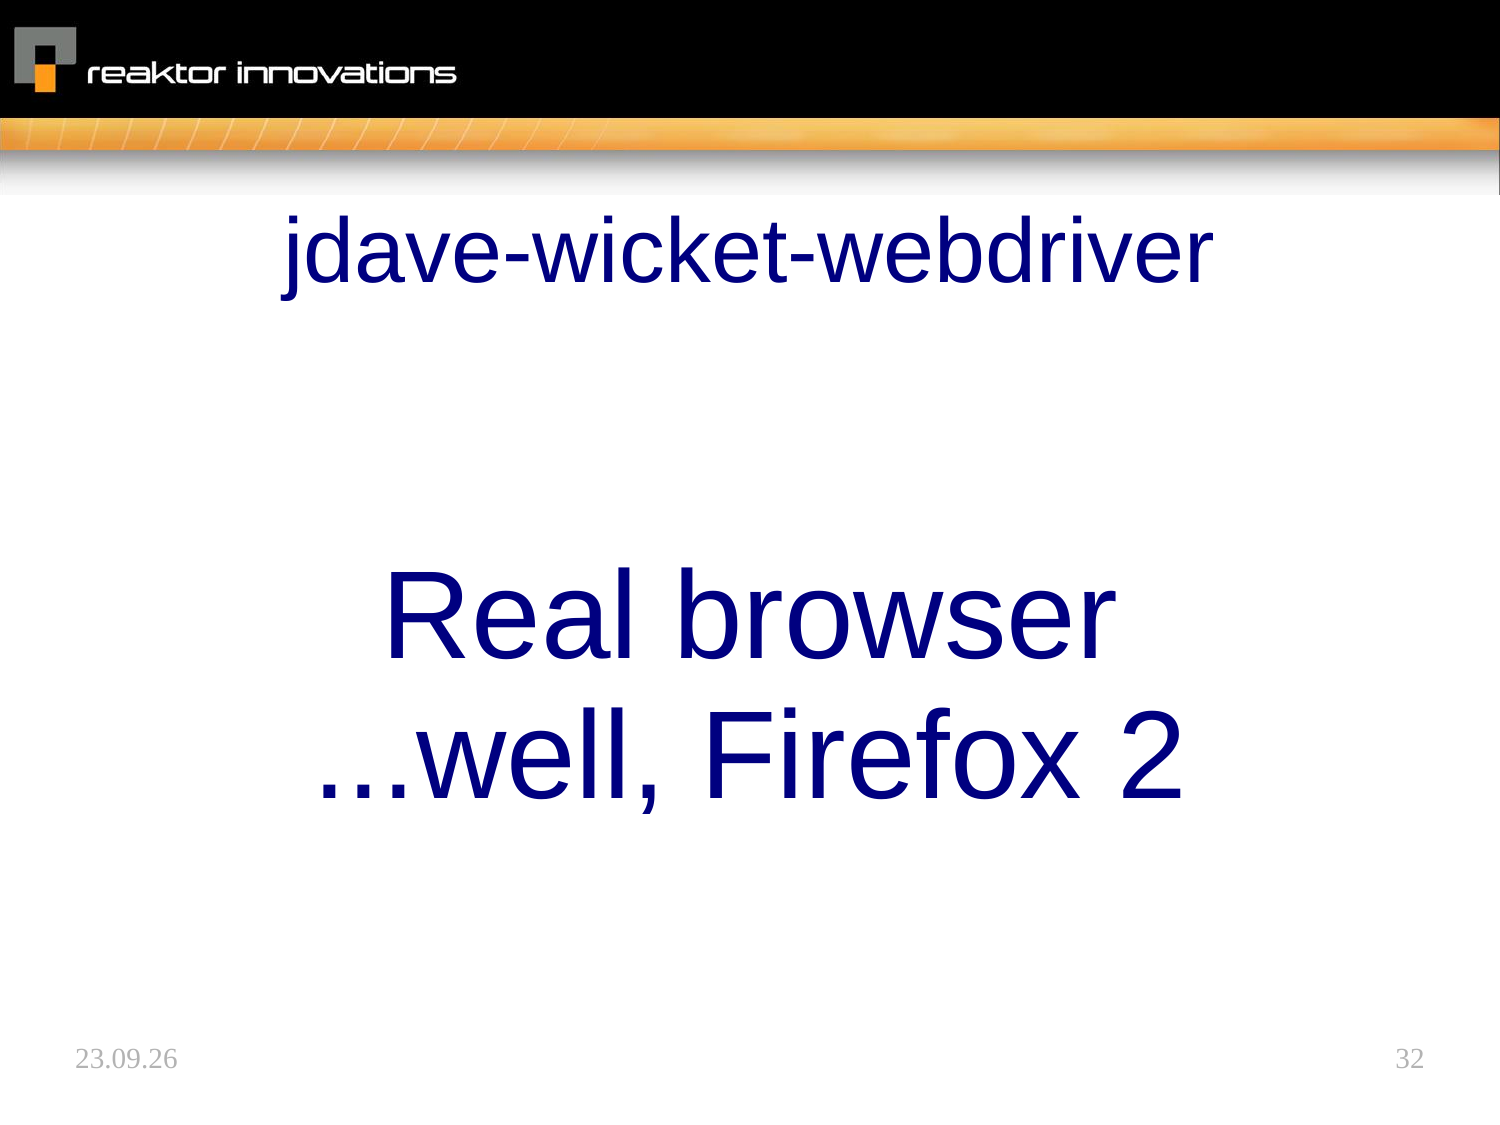

# jdave-wicket-webdriver
Real browser
...well, Firefox 2
32